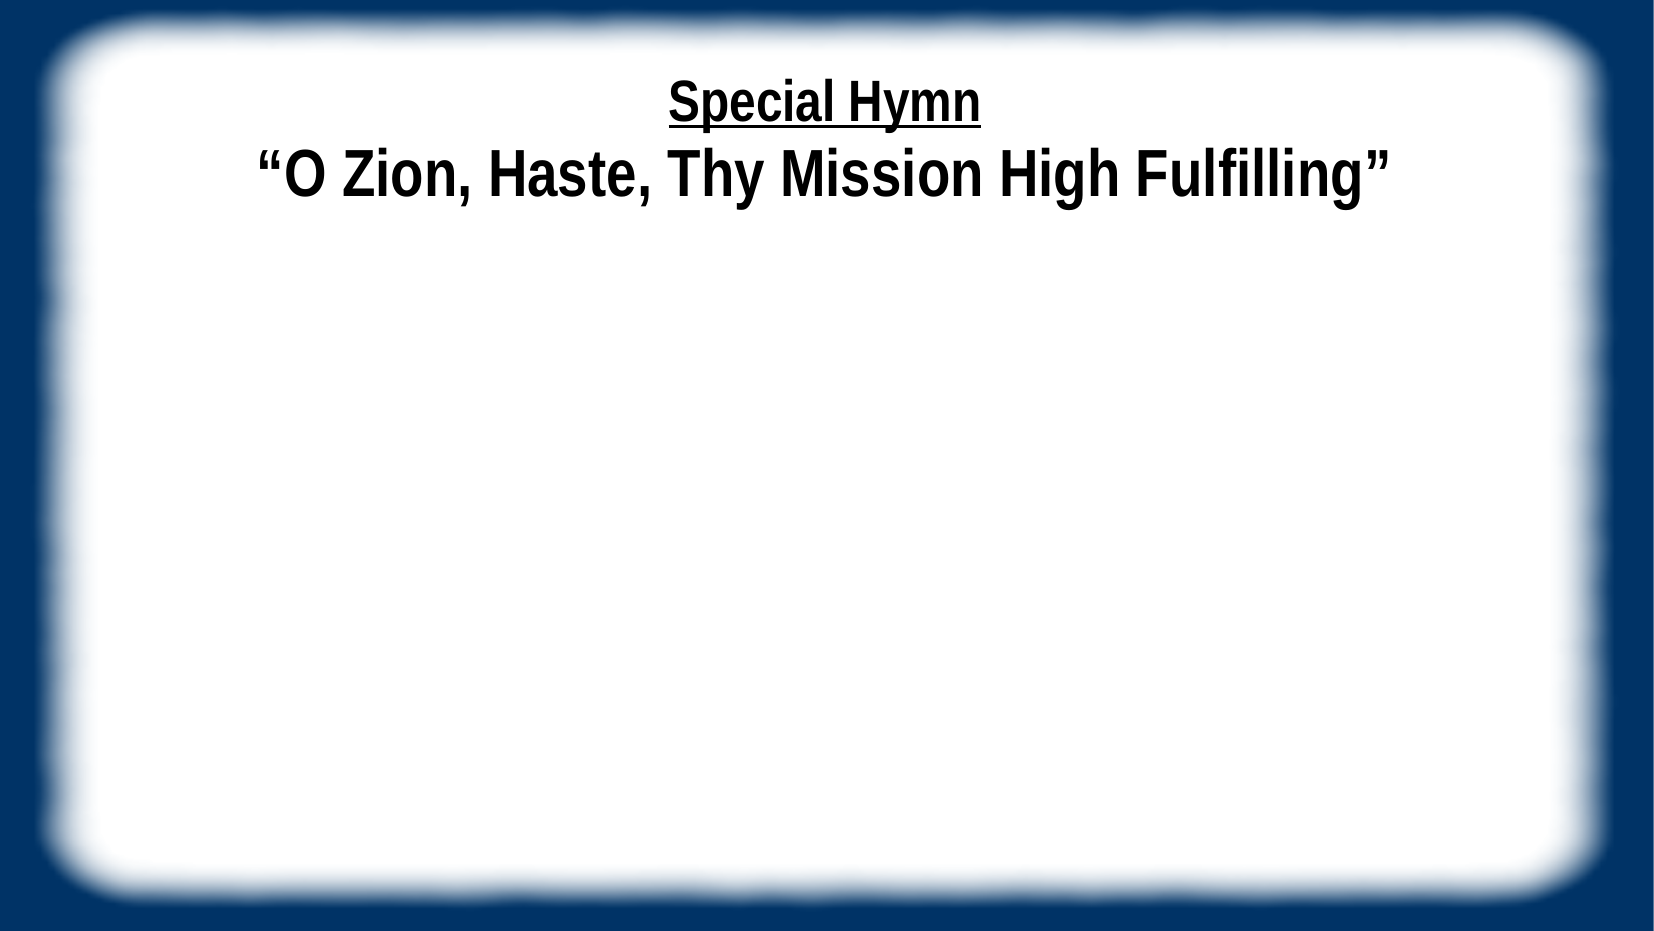

Special Hymn
“O Zion, Haste, Thy Mission High Fulfilling”